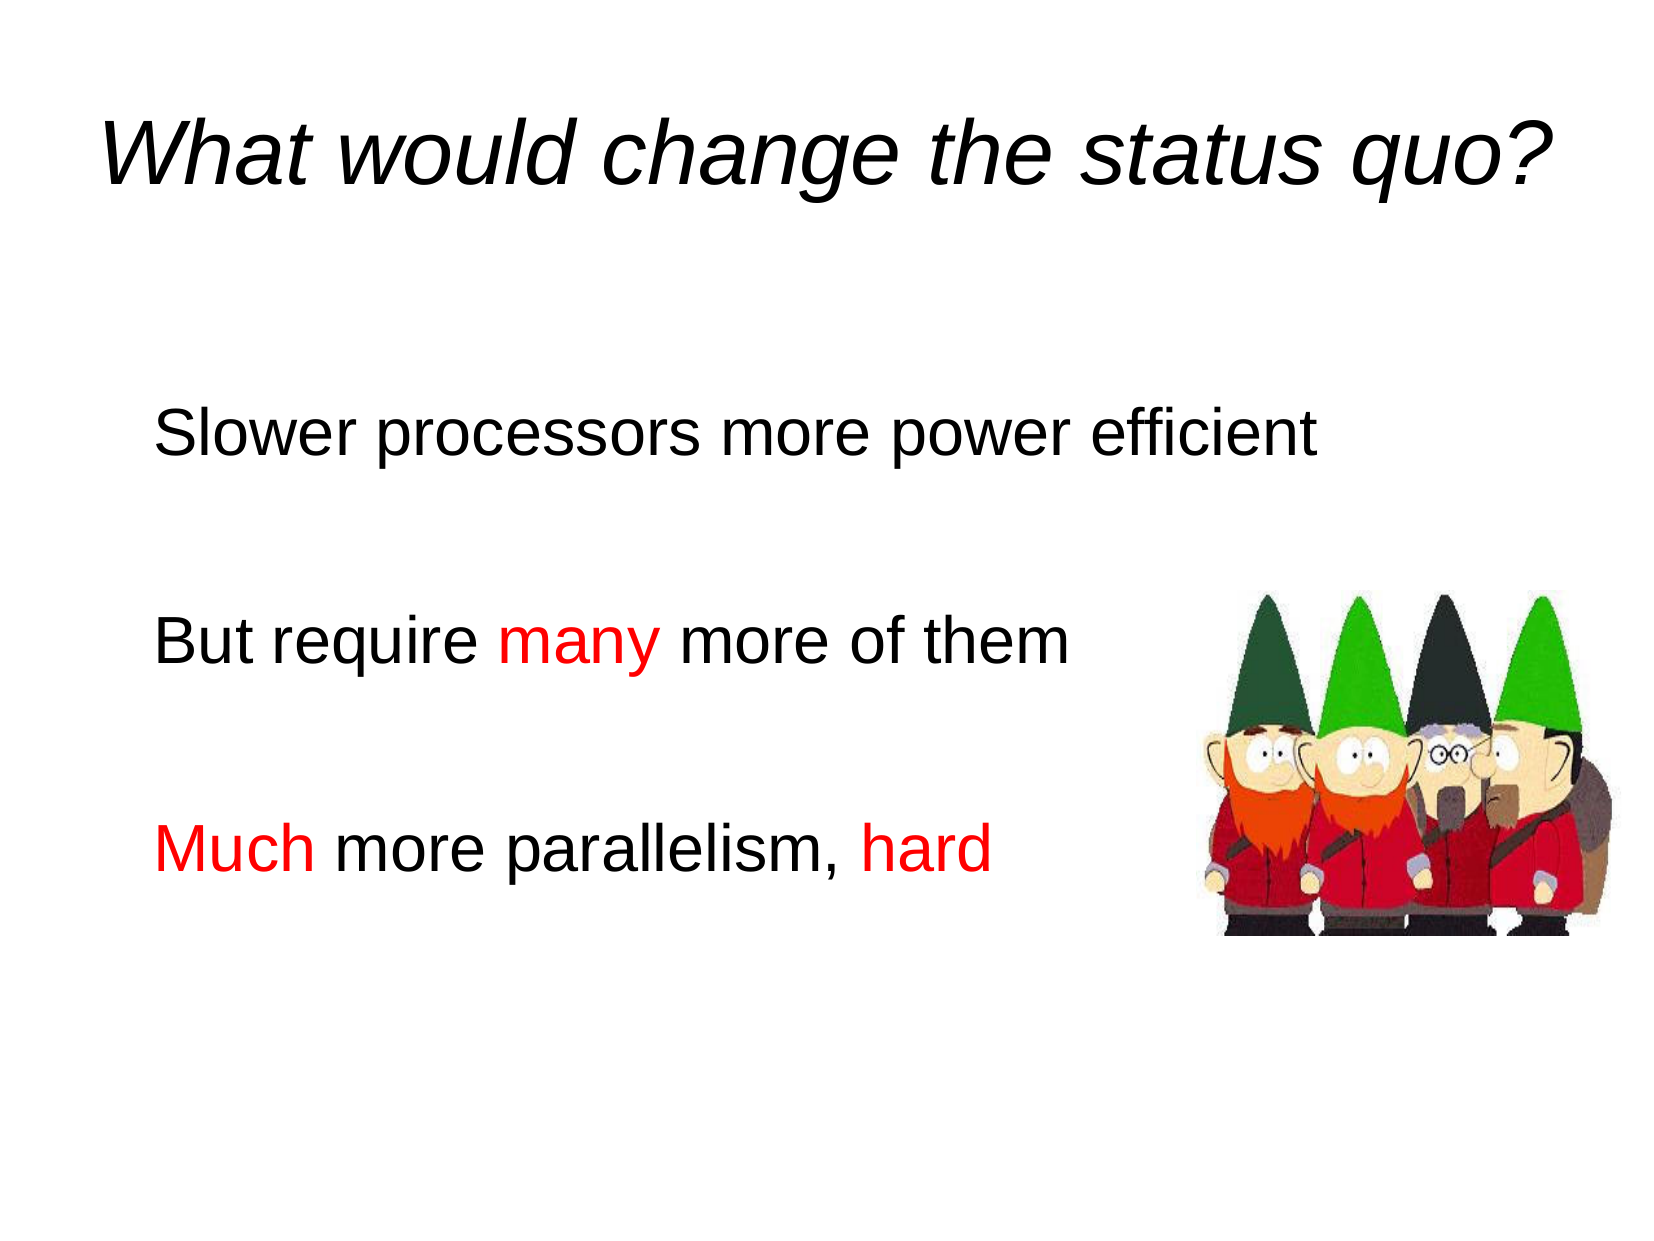

# What would change the status quo?
Slower processors more power efficient
But require many more of them
Much more parallelism, hard